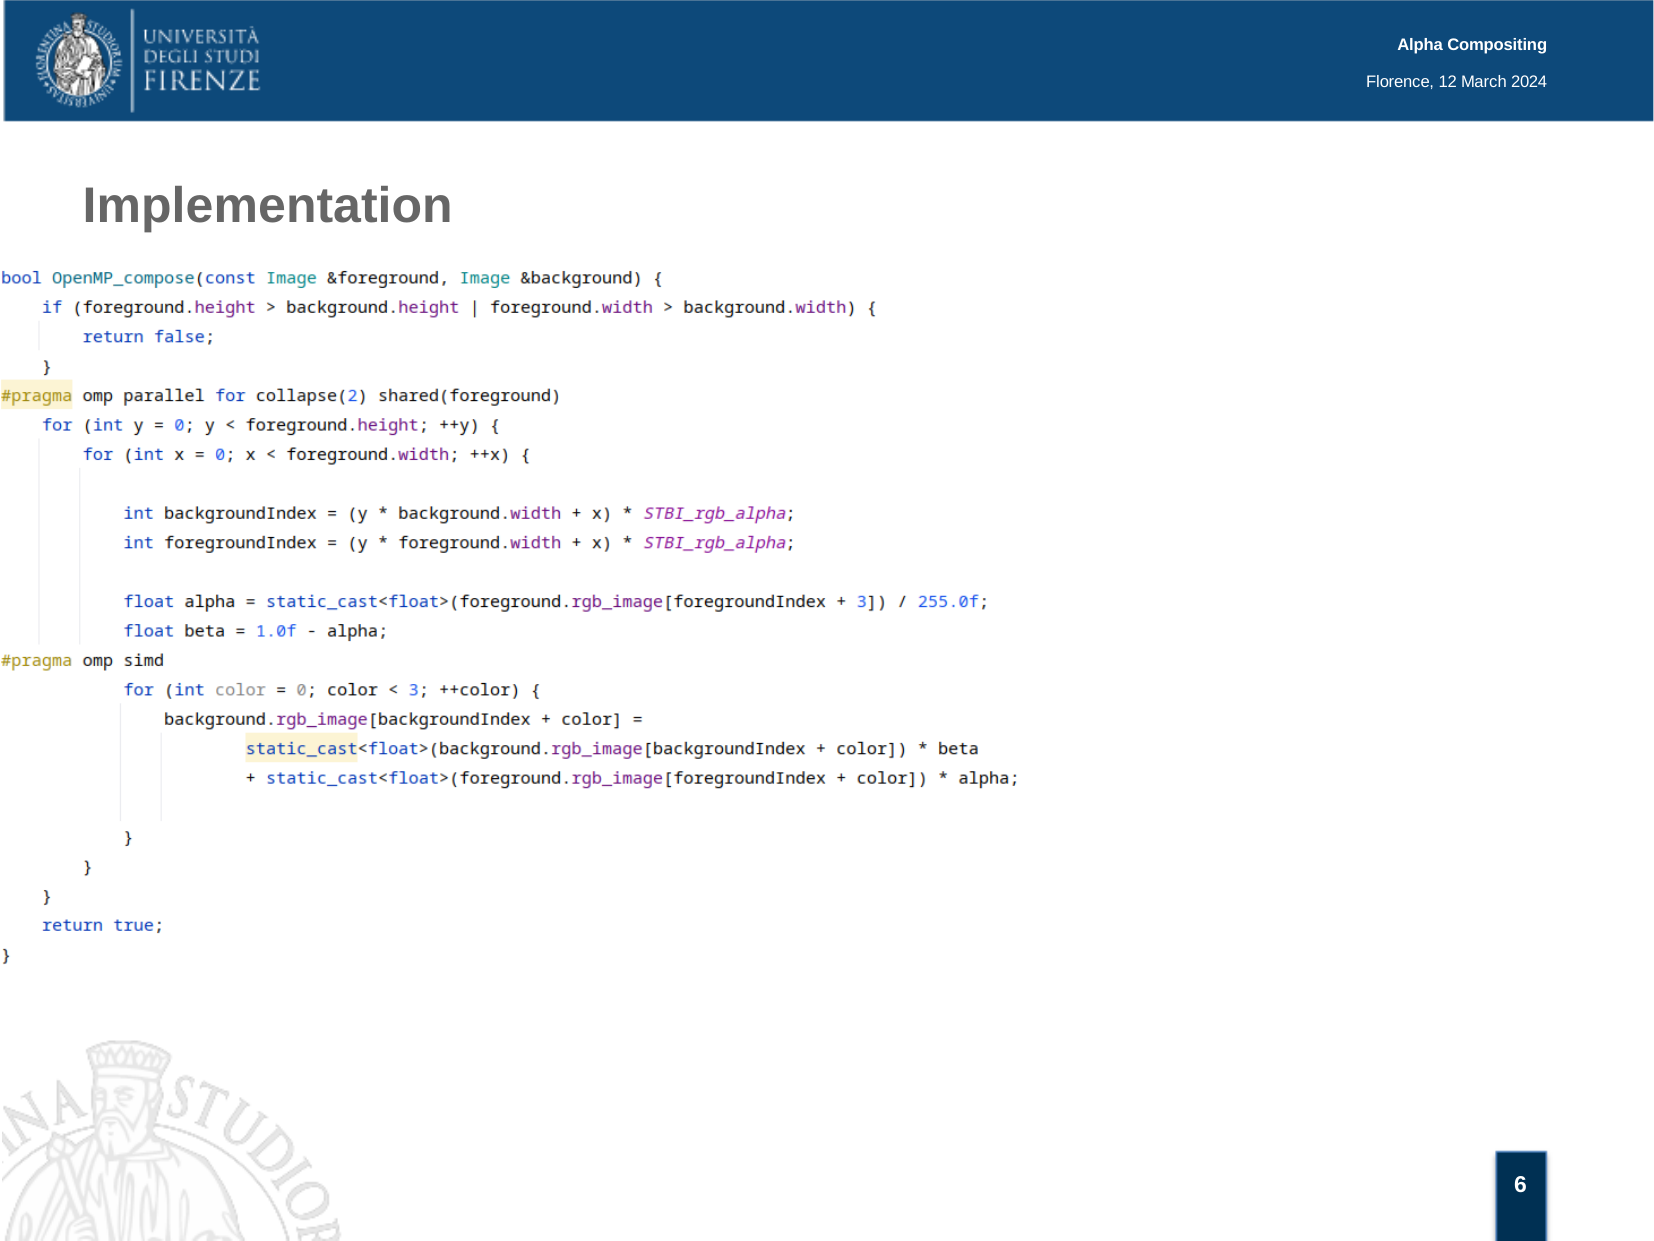

Alpha Compositing
Florence, 12 March 2024
Implementation